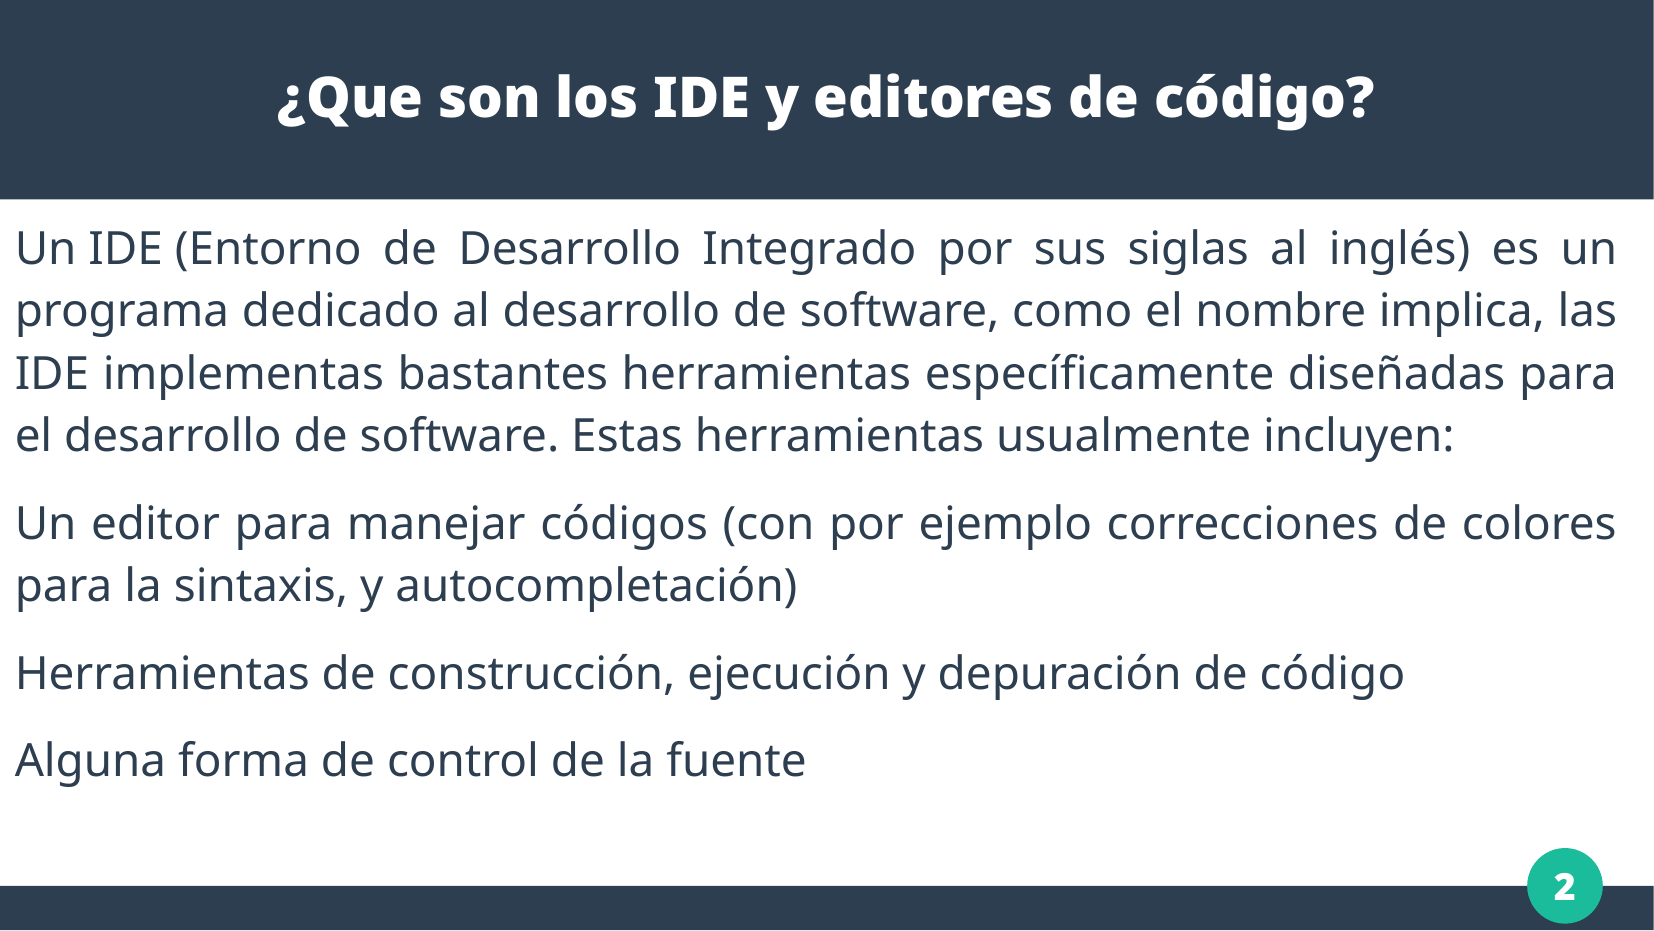

# ¿Que son los IDE y editores de código?
Un IDE (Entorno de Desarrollo Integrado por sus siglas al inglés) es un programa dedicado al desarrollo de software, como el nombre implica, las IDE implementas bastantes herramientas específicamente diseñadas para el desarrollo de software. Estas herramientas usualmente incluyen:
Un editor para manejar códigos (con por ejemplo correcciones de colores para la sintaxis, y autocompletación)
Herramientas de construcción, ejecución y depuración de código
Alguna forma de control de la fuente